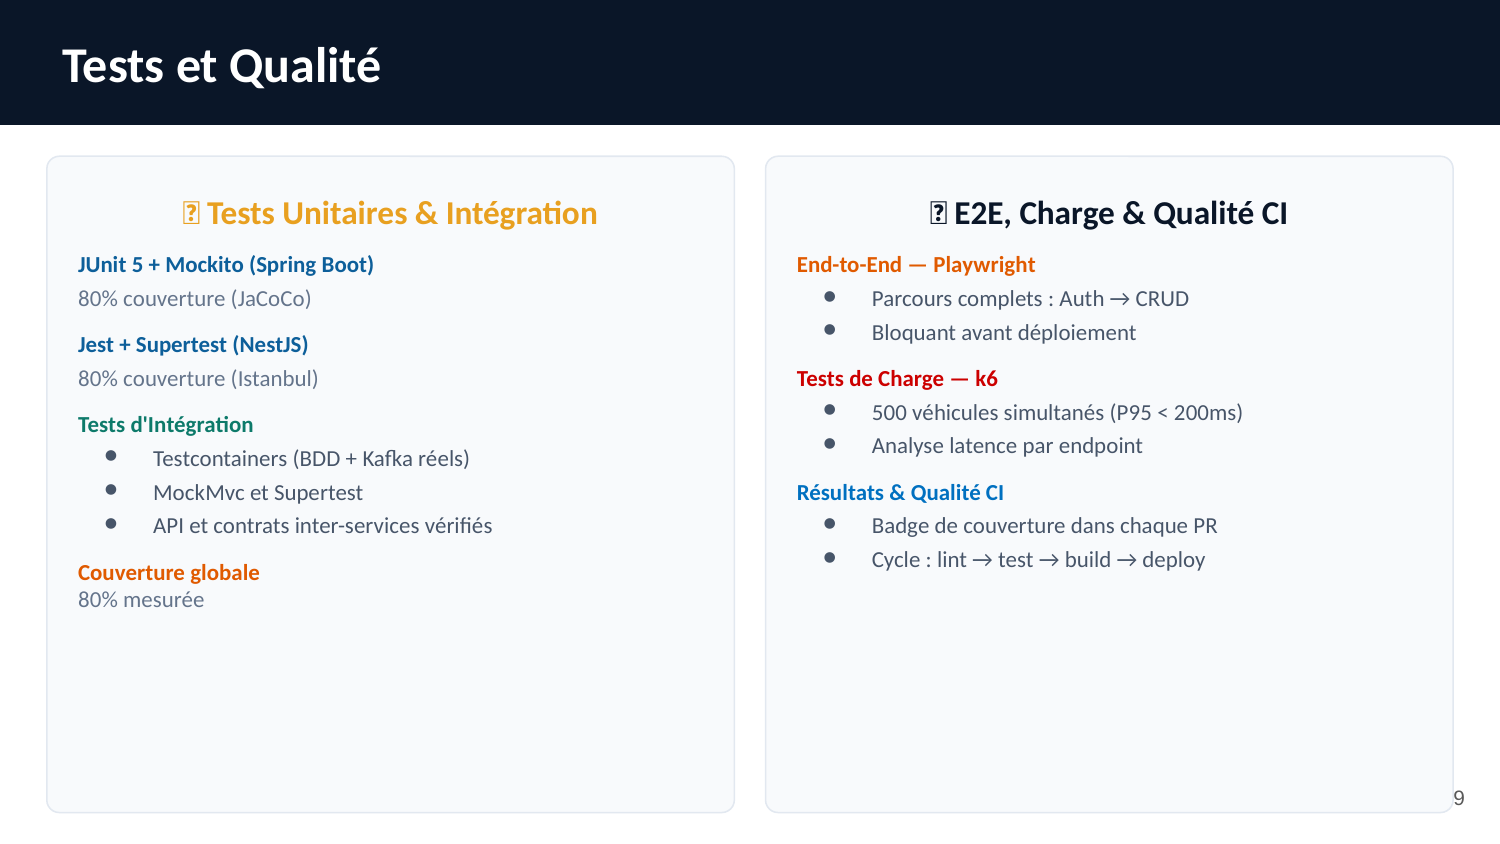

Tests et Qualité
✅ Tests Unitaires & Intégration
JUnit 5 + Mockito (Spring Boot)
80% couverture (JaCoCo)
Jest + Supertest (NestJS)
80% couverture (Istanbul)
Tests d'Intégration
Testcontainers (BDD + Kafka réels)
MockMvc et Supertest
API et contrats inter-services vérifiés
Couverture globale
80% mesurée
🌐 E2E, Charge & Qualité CI
End-to-End — Playwright
Parcours complets : Auth → CRUD
Bloquant avant déploiement
Tests de Charge — k6
500 véhicules simultanés (P95 < 200ms)
Analyse latence par endpoint
Résultats & Qualité CI
Badge de couverture dans chaque PR
Cycle : lint → test → build → deploy